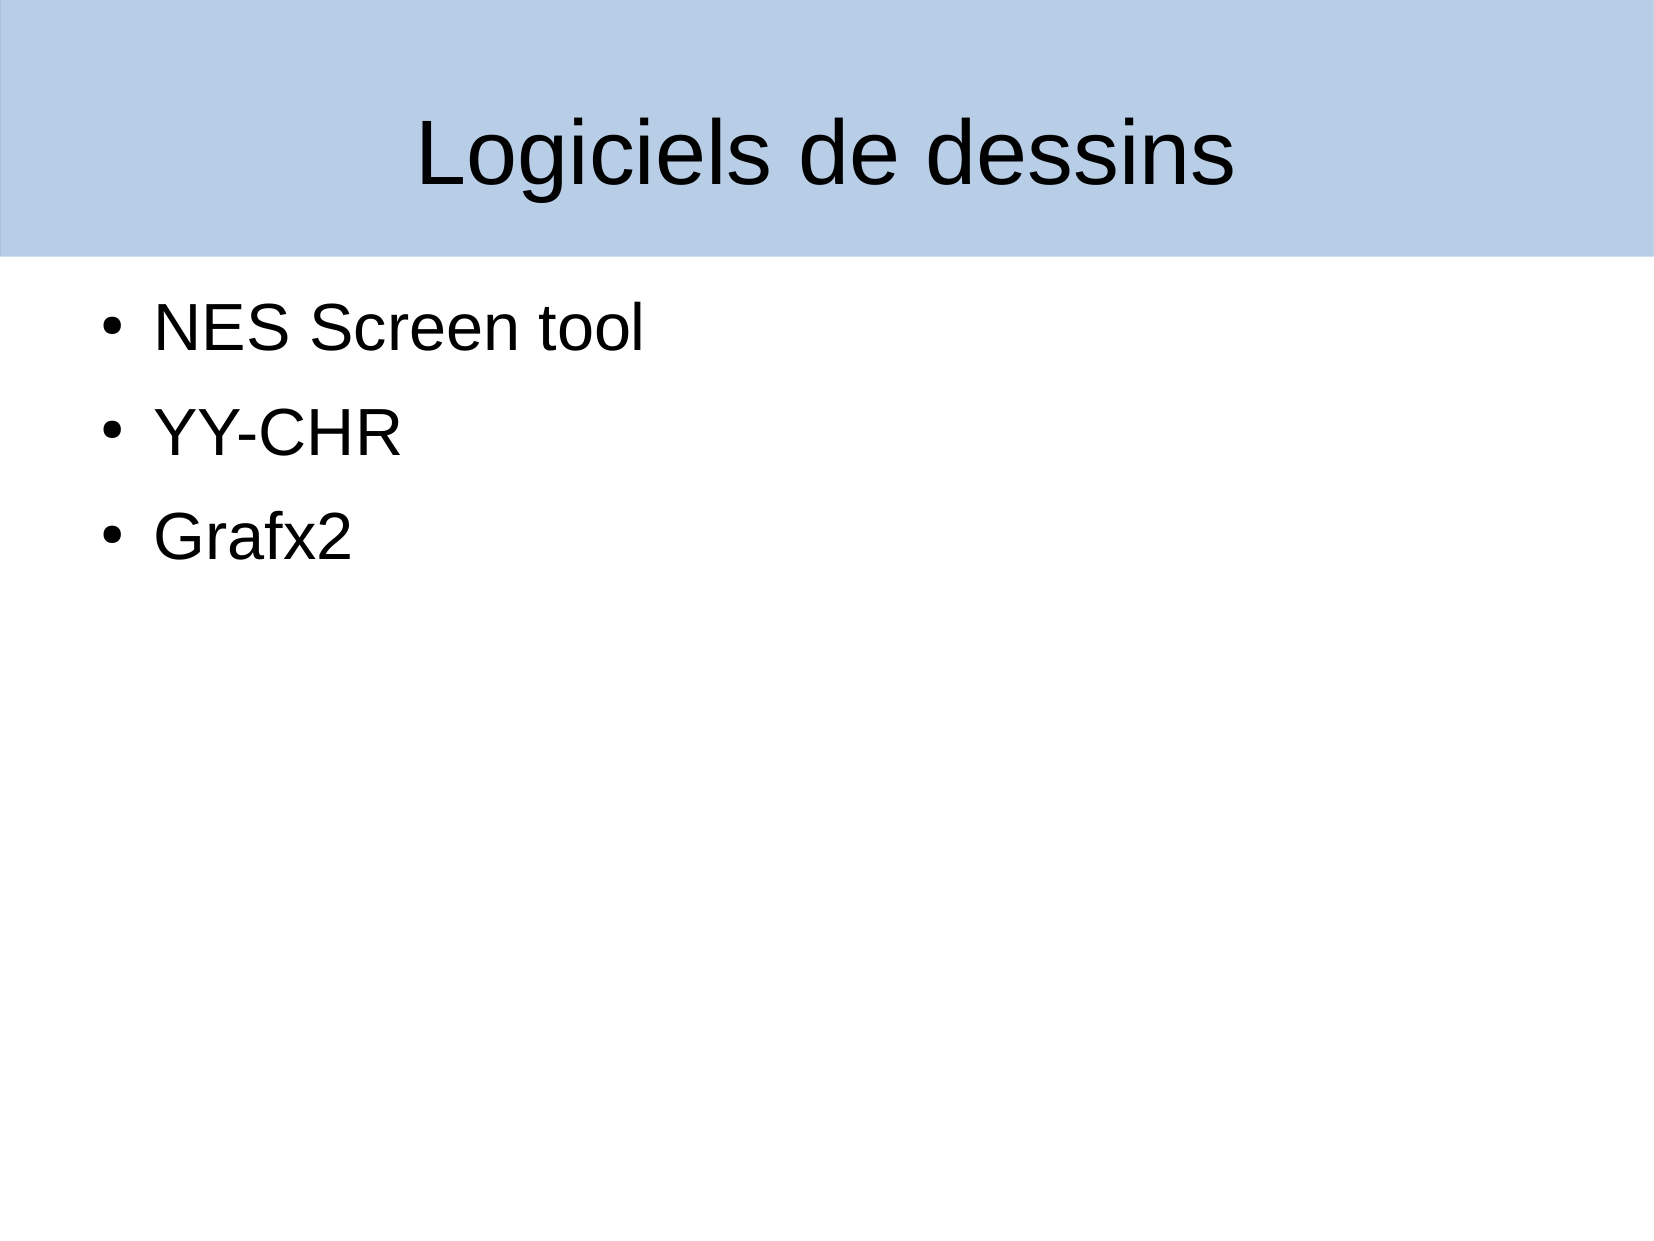

# Logiciels de dessins
NES Screen tool
YY-CHR
Grafx2